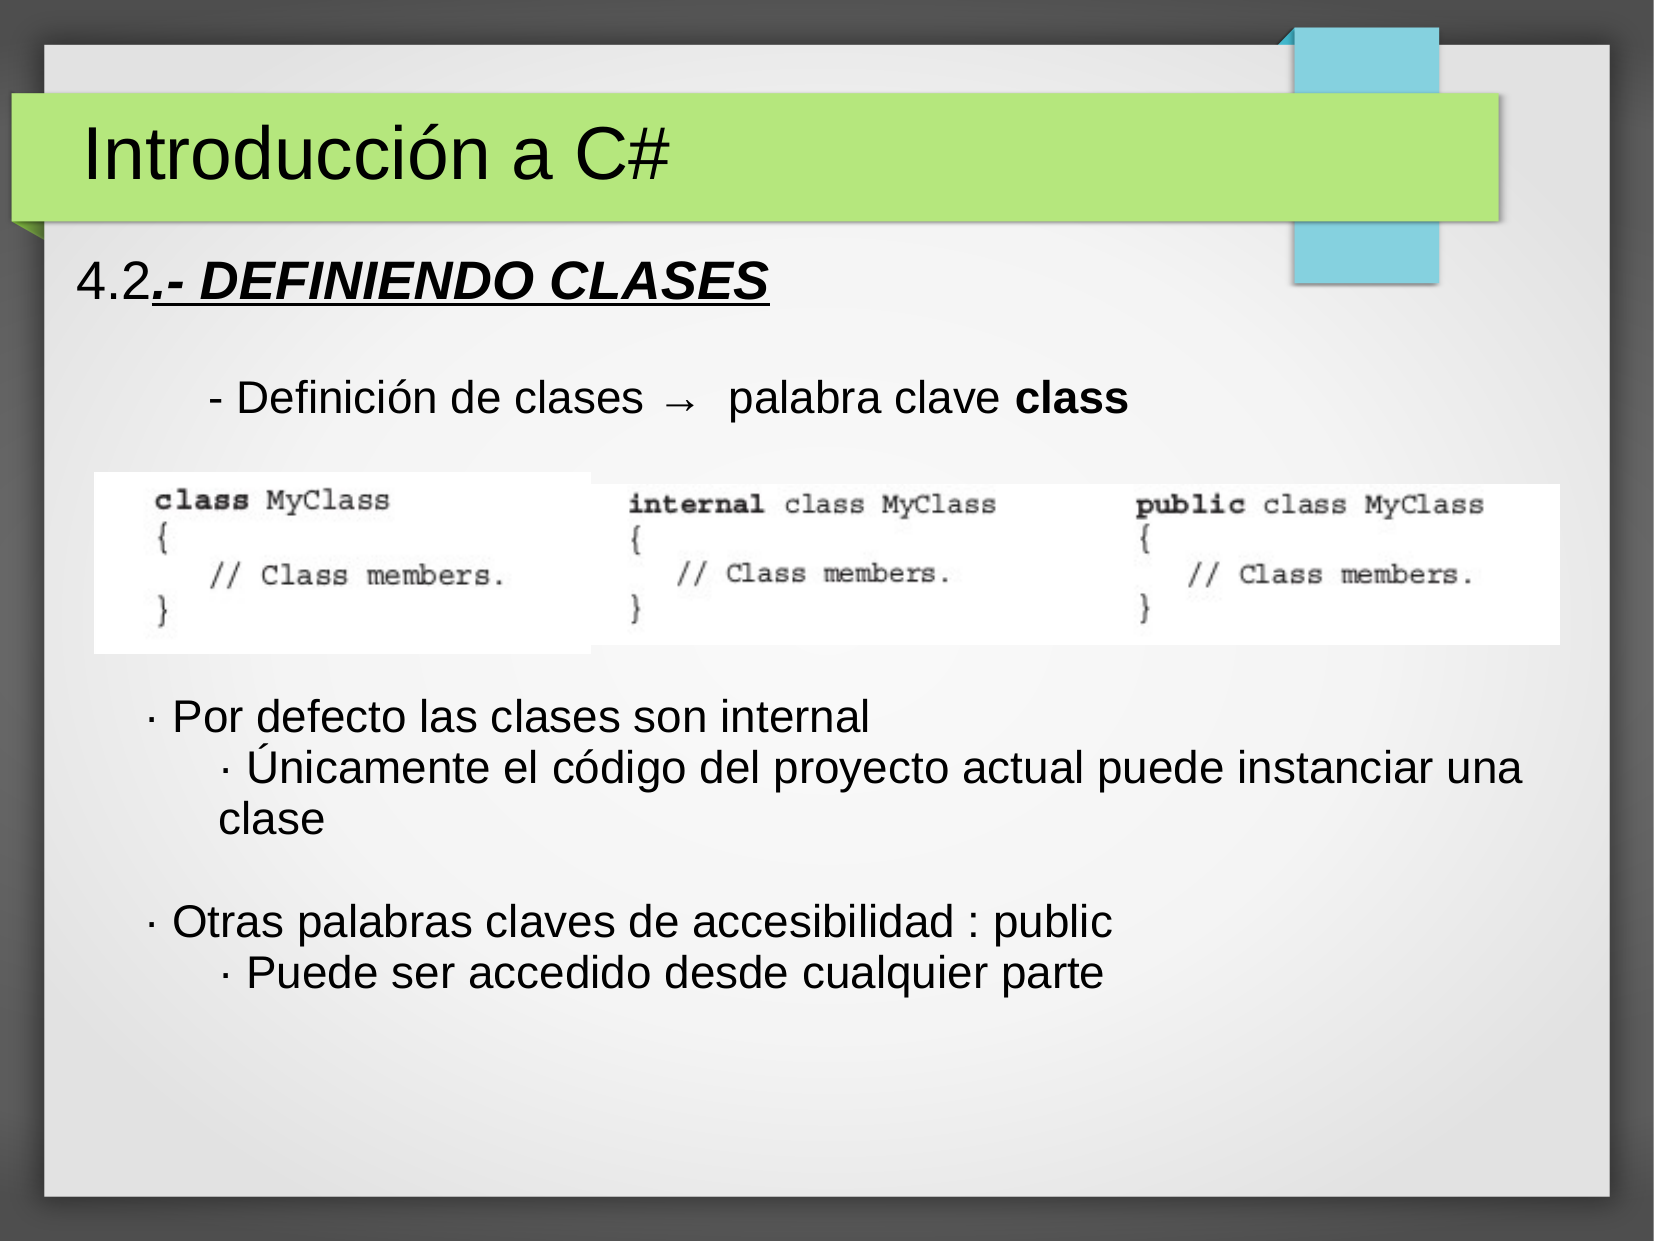

# Introducción a C#
 4.2.- DEFINIENDO CLASES
		- Definición de clases → palabra clave class
	· Por defecto las clases son internal
		· Únicamente el código del proyecto actual puede instanciar una 			clase
	· Otras palabras claves de accesibilidad : public
		· Puede ser accedido desde cualquier parte